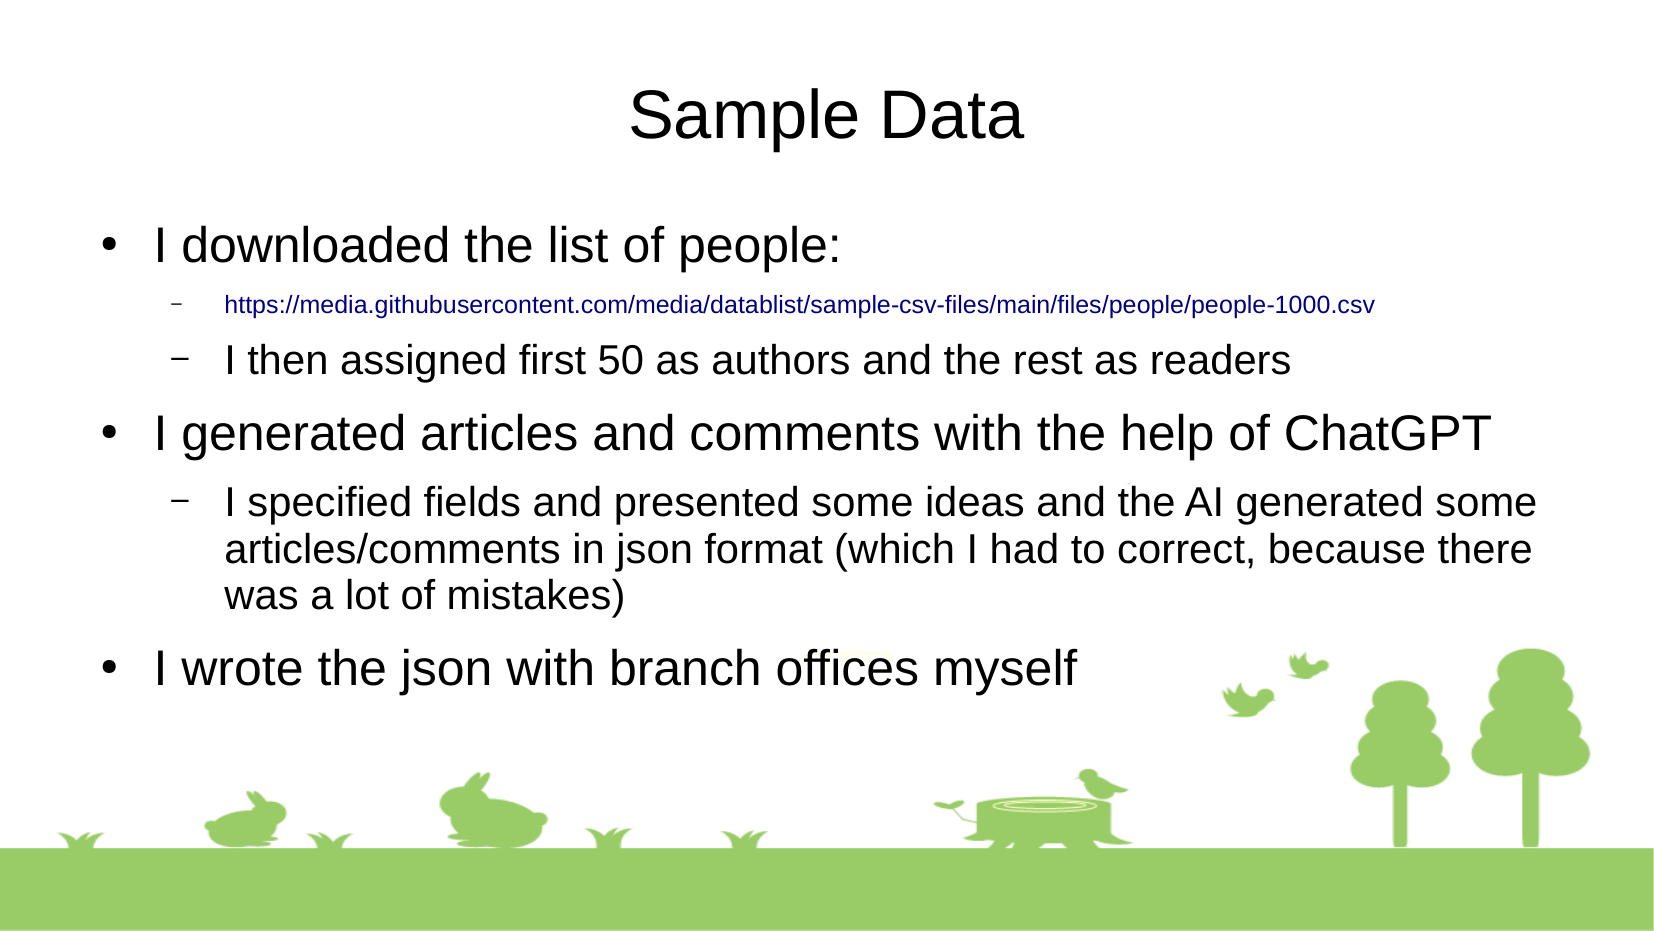

# Sample Data
I downloaded the list of people:
https://media.githubusercontent.com/media/datablist/sample-csv-files/main/files/people/people-1000.csv
I then assigned first 50 as authors and the rest as readers
I generated articles and comments with the help of ChatGPT
I specified fields and presented some ideas and the AI generated some articles/comments in json format (which I had to correct, because there was a lot of mistakes)
I wrote the json with branch offices myself